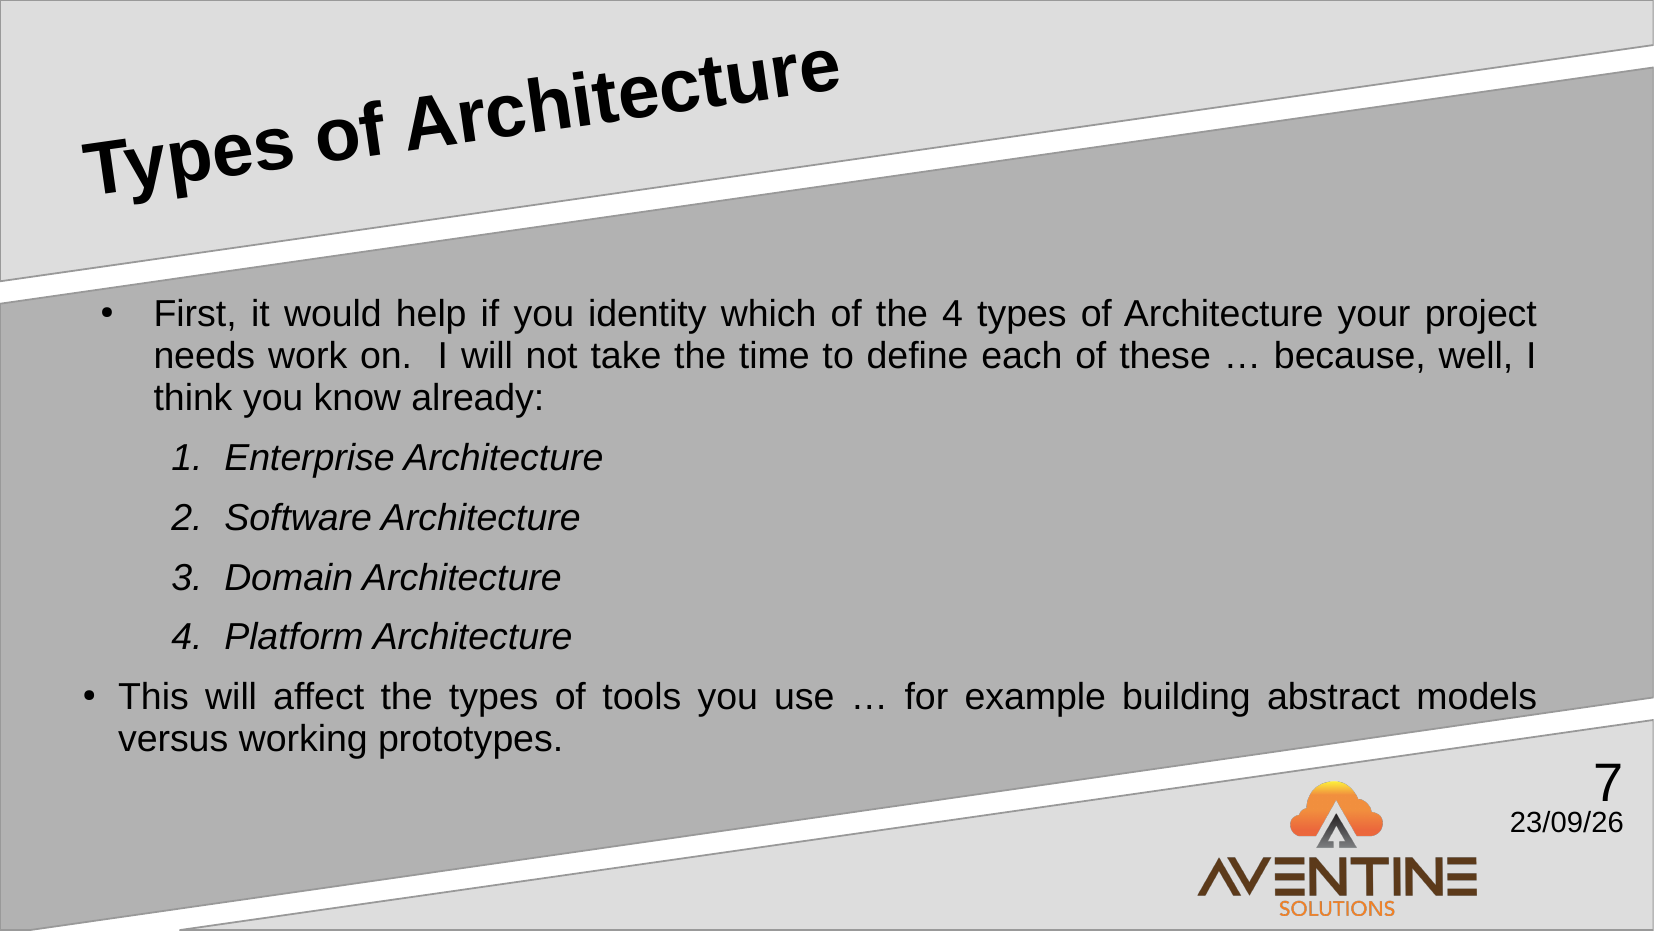

# Types of Architecture
First, it would help if you identity which of the 4 types of Architecture your project needs work on. I will not take the time to define each of these … because, well, I think you know already:
Enterprise Architecture
Software Architecture
Domain Architecture
Platform Architecture
This will affect the types of tools you use … for example building abstract models versus working prototypes.
7